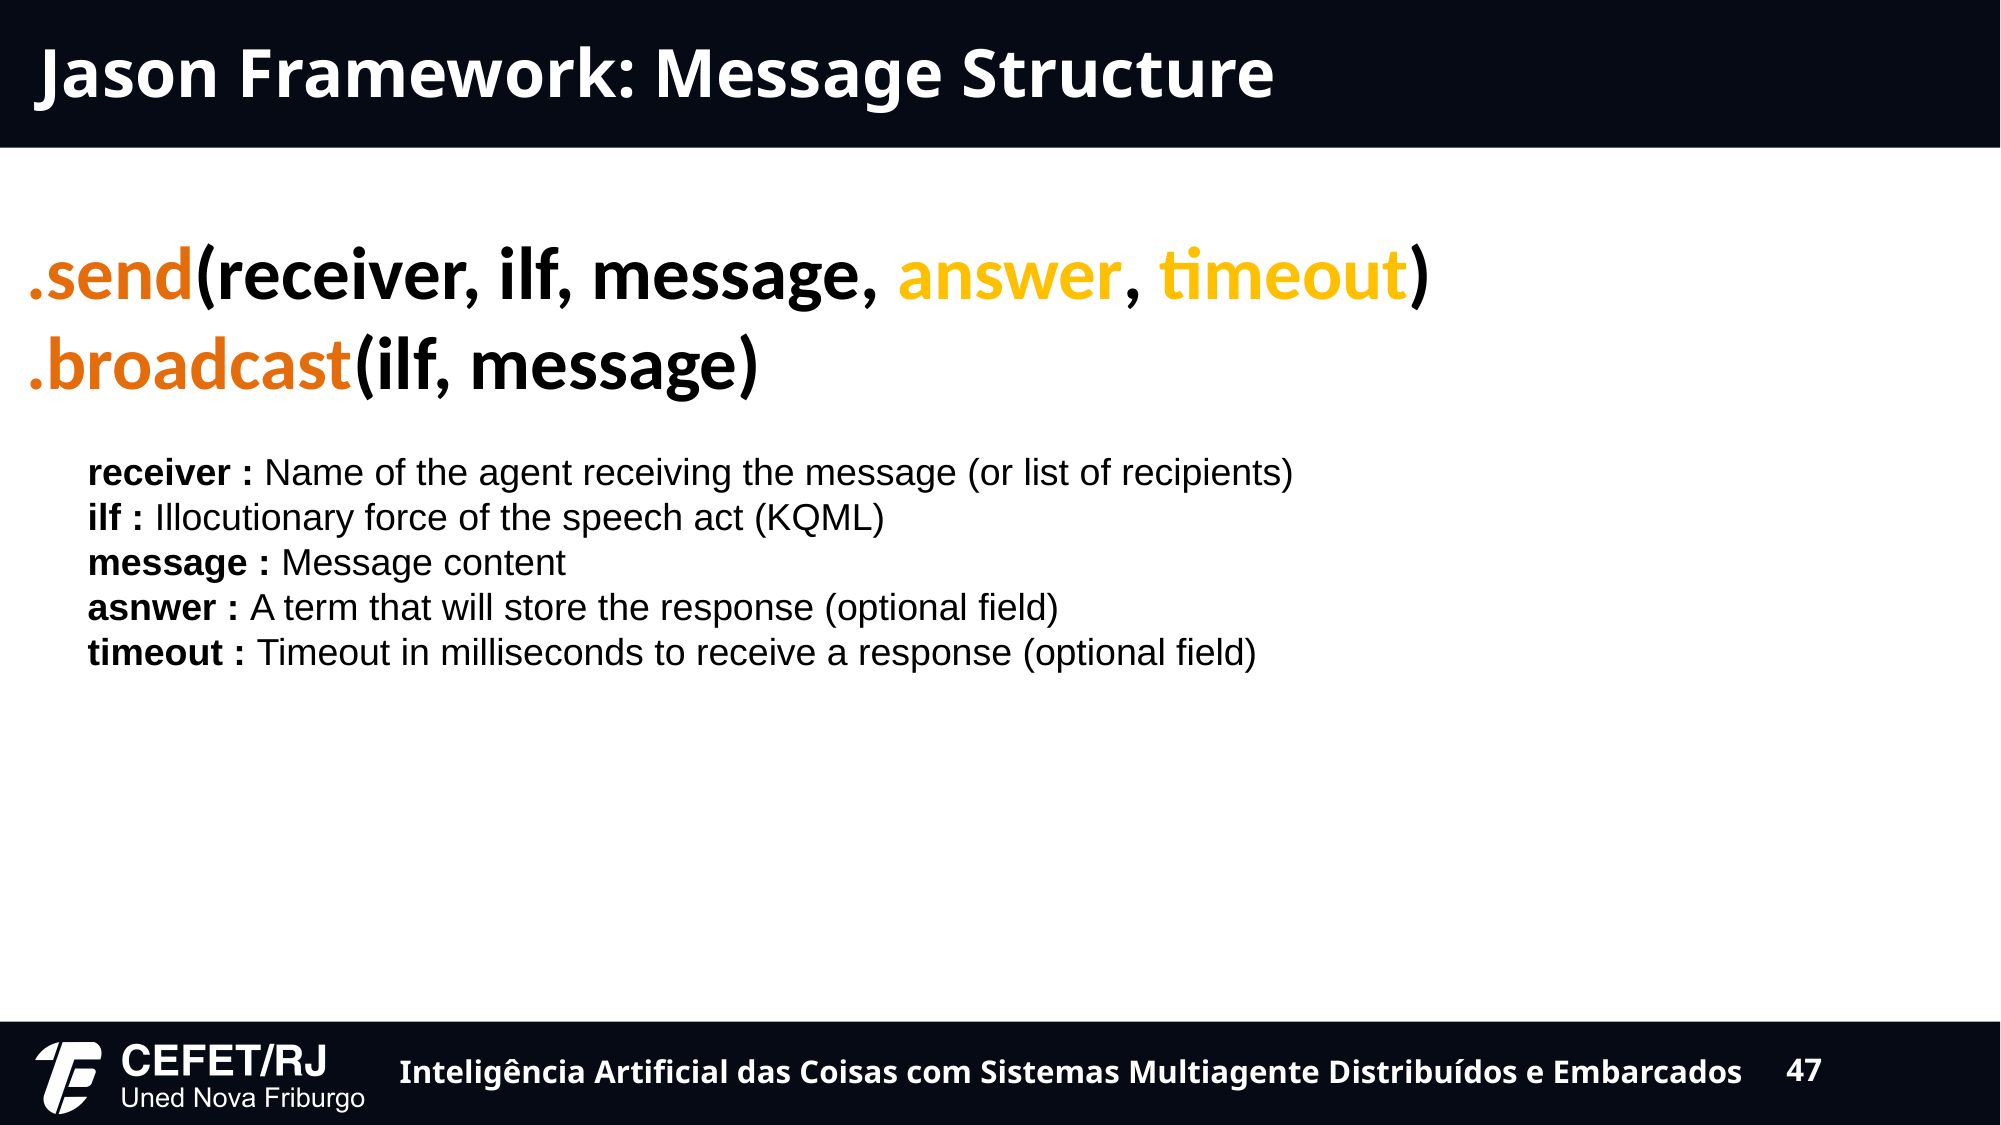

Jason Framework: Message Structure
.send(receiver, ilf, message, answer, timeout)
.broadcast(ilf, message)
receiver : Name of the agent receiving the message (or list of recipients)
ilf : Illocutionary force of the speech act (KQML)
message : Message content
asnwer : A term that will store the response (optional field)
timeout : Timeout in milliseconds to receive a response (optional field)